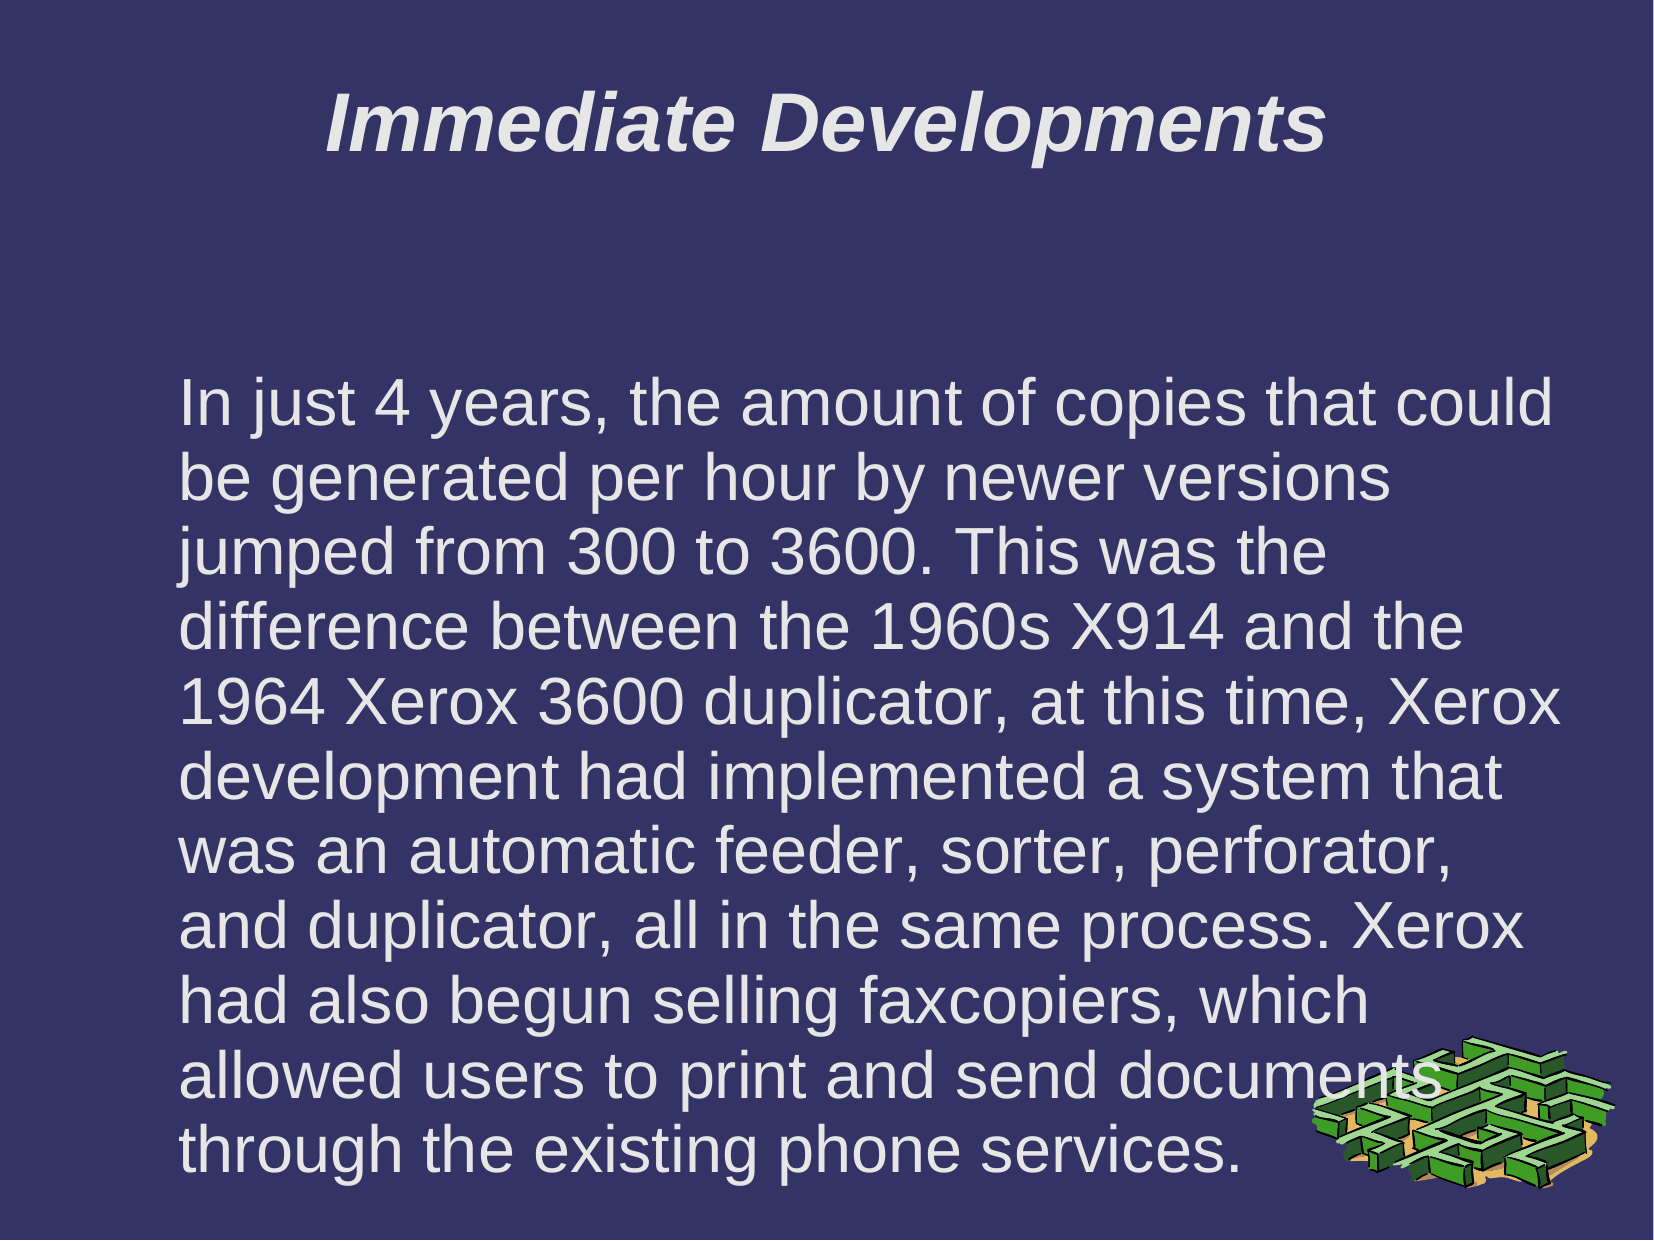

# Immediate Developments
In just 4 years, the amount of copies that could be generated per hour by newer versions jumped from 300 to 3600. This was the difference between the 1960s X914 and the 1964 Xerox 3600 duplicator, at this time, Xerox development had implemented a system that was an automatic feeder, sorter, perforator, and duplicator, all in the same process. Xerox had also begun selling faxcopiers, which allowed users to print and send documents through the existing phone services.